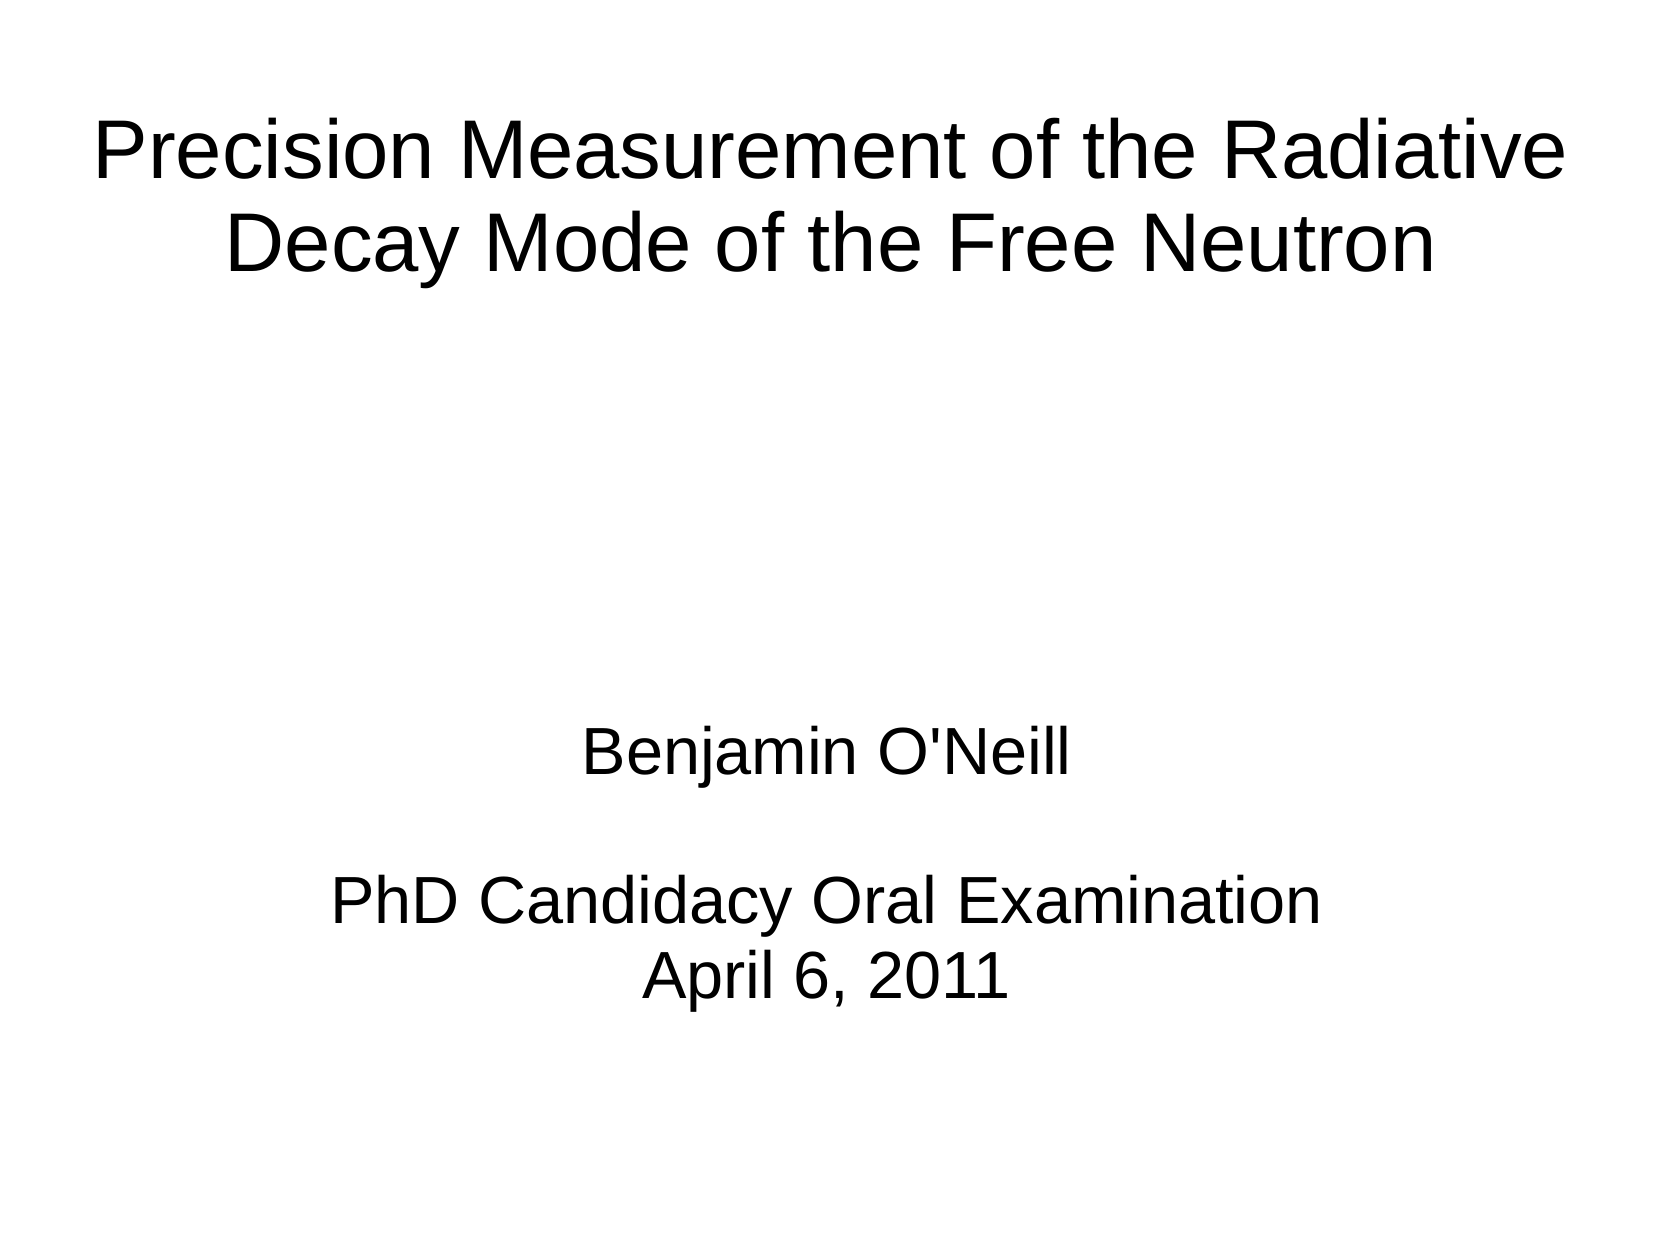

# Precision Measurement of the Radiative Decay Mode of the Free Neutron
Benjamin O'Neill
PhD Candidacy Oral Examination
April 6, 2011